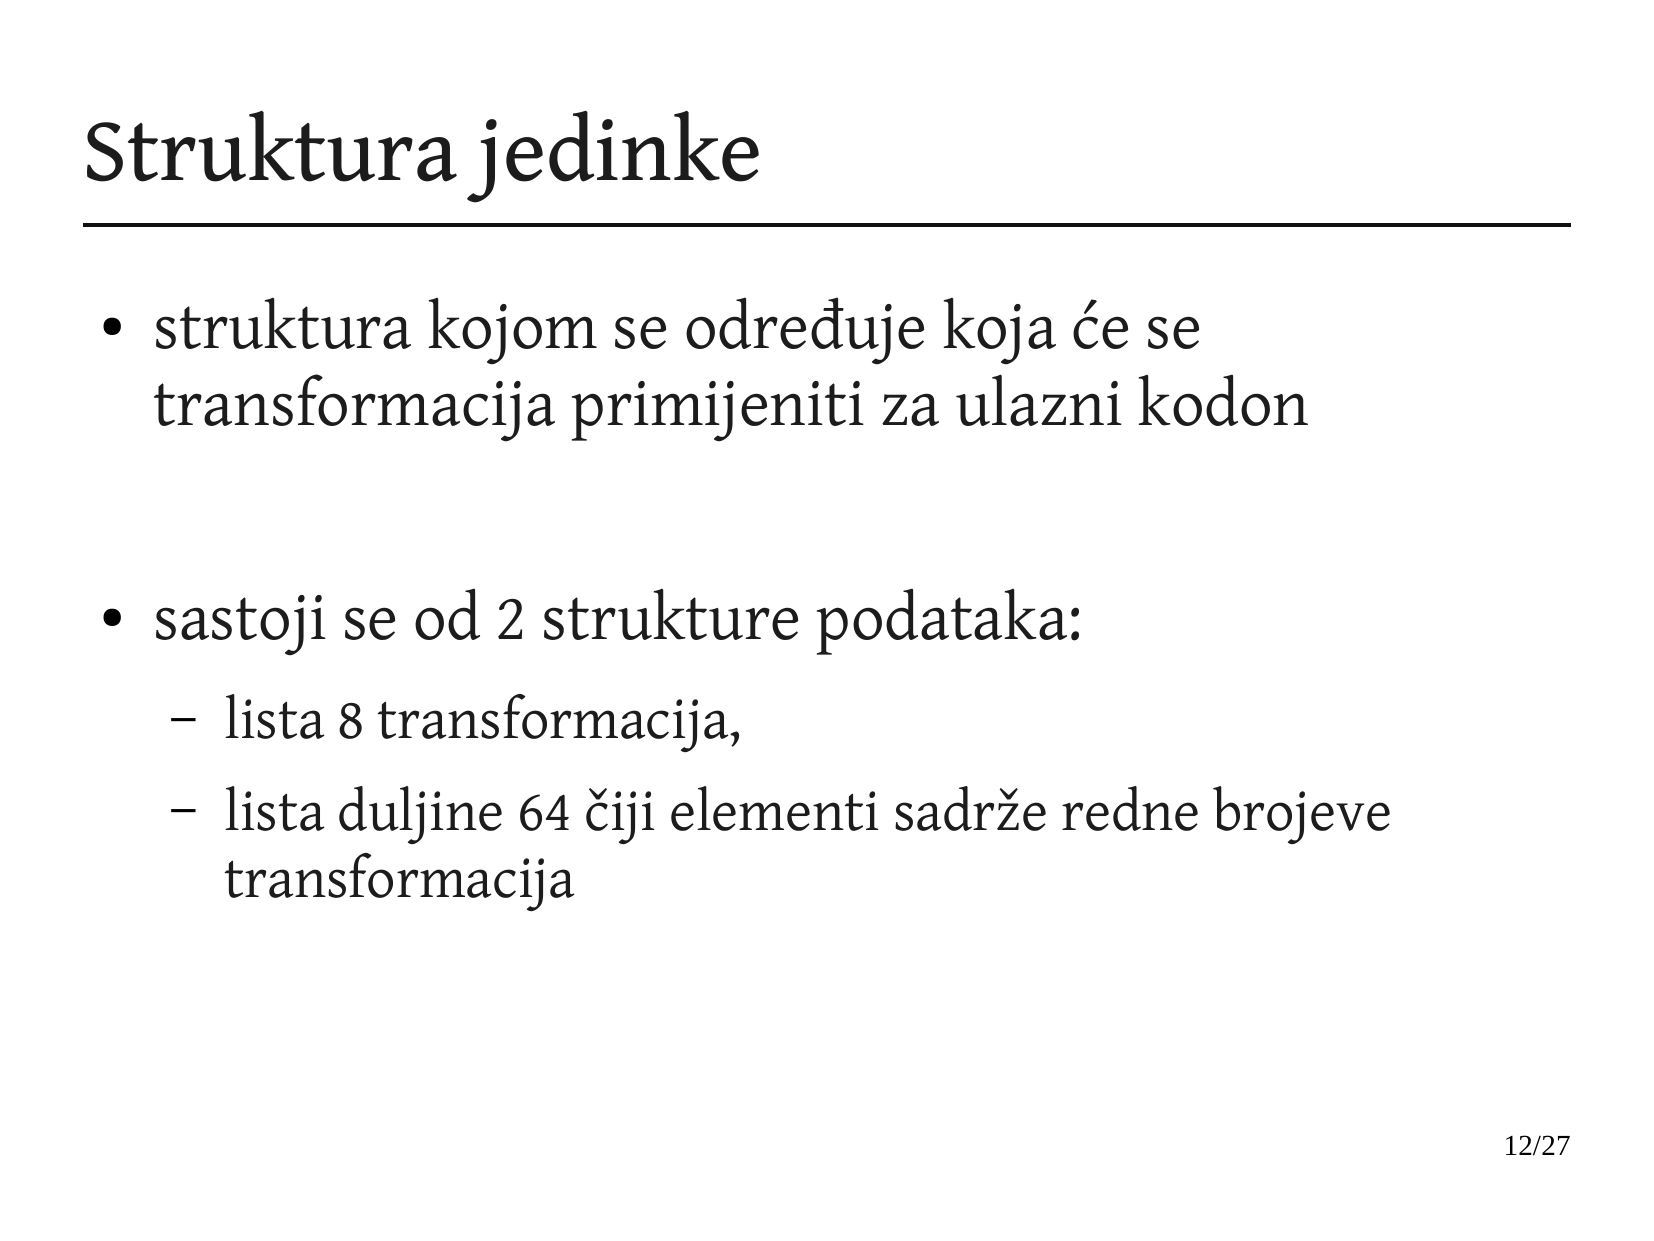

# Struktura jedinke
struktura kojom se određuje koja će se transformacija primijeniti za ulazni kodon
sastoji se od 2 strukture podataka:
lista 8 transformacija,
lista duljine 64 čiji elementi sadrže redne brojeve transformacija
12